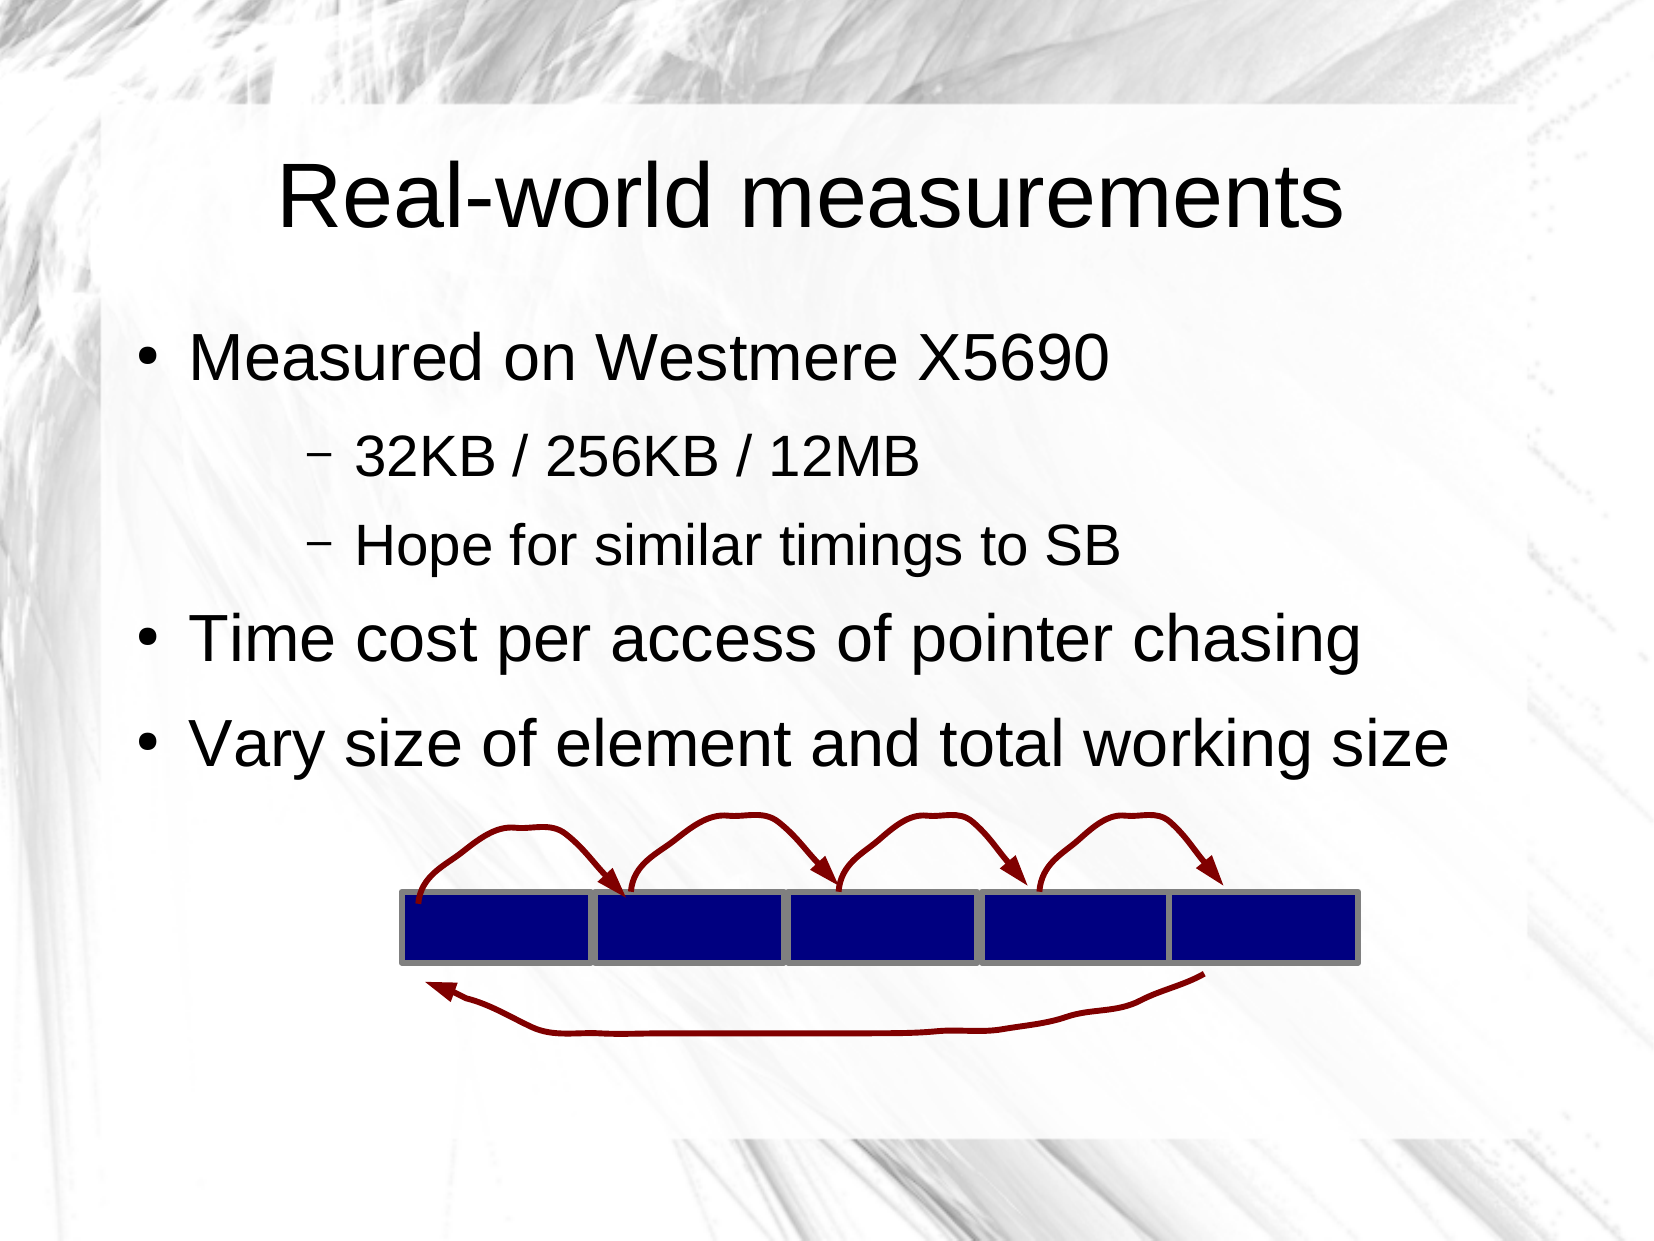

# Real-world measurements
Measured on Westmere X5690
32KB / 256KB / 12MB
Hope for similar timings to SB
Time cost per access of pointer chasing
Vary size of element and total working size